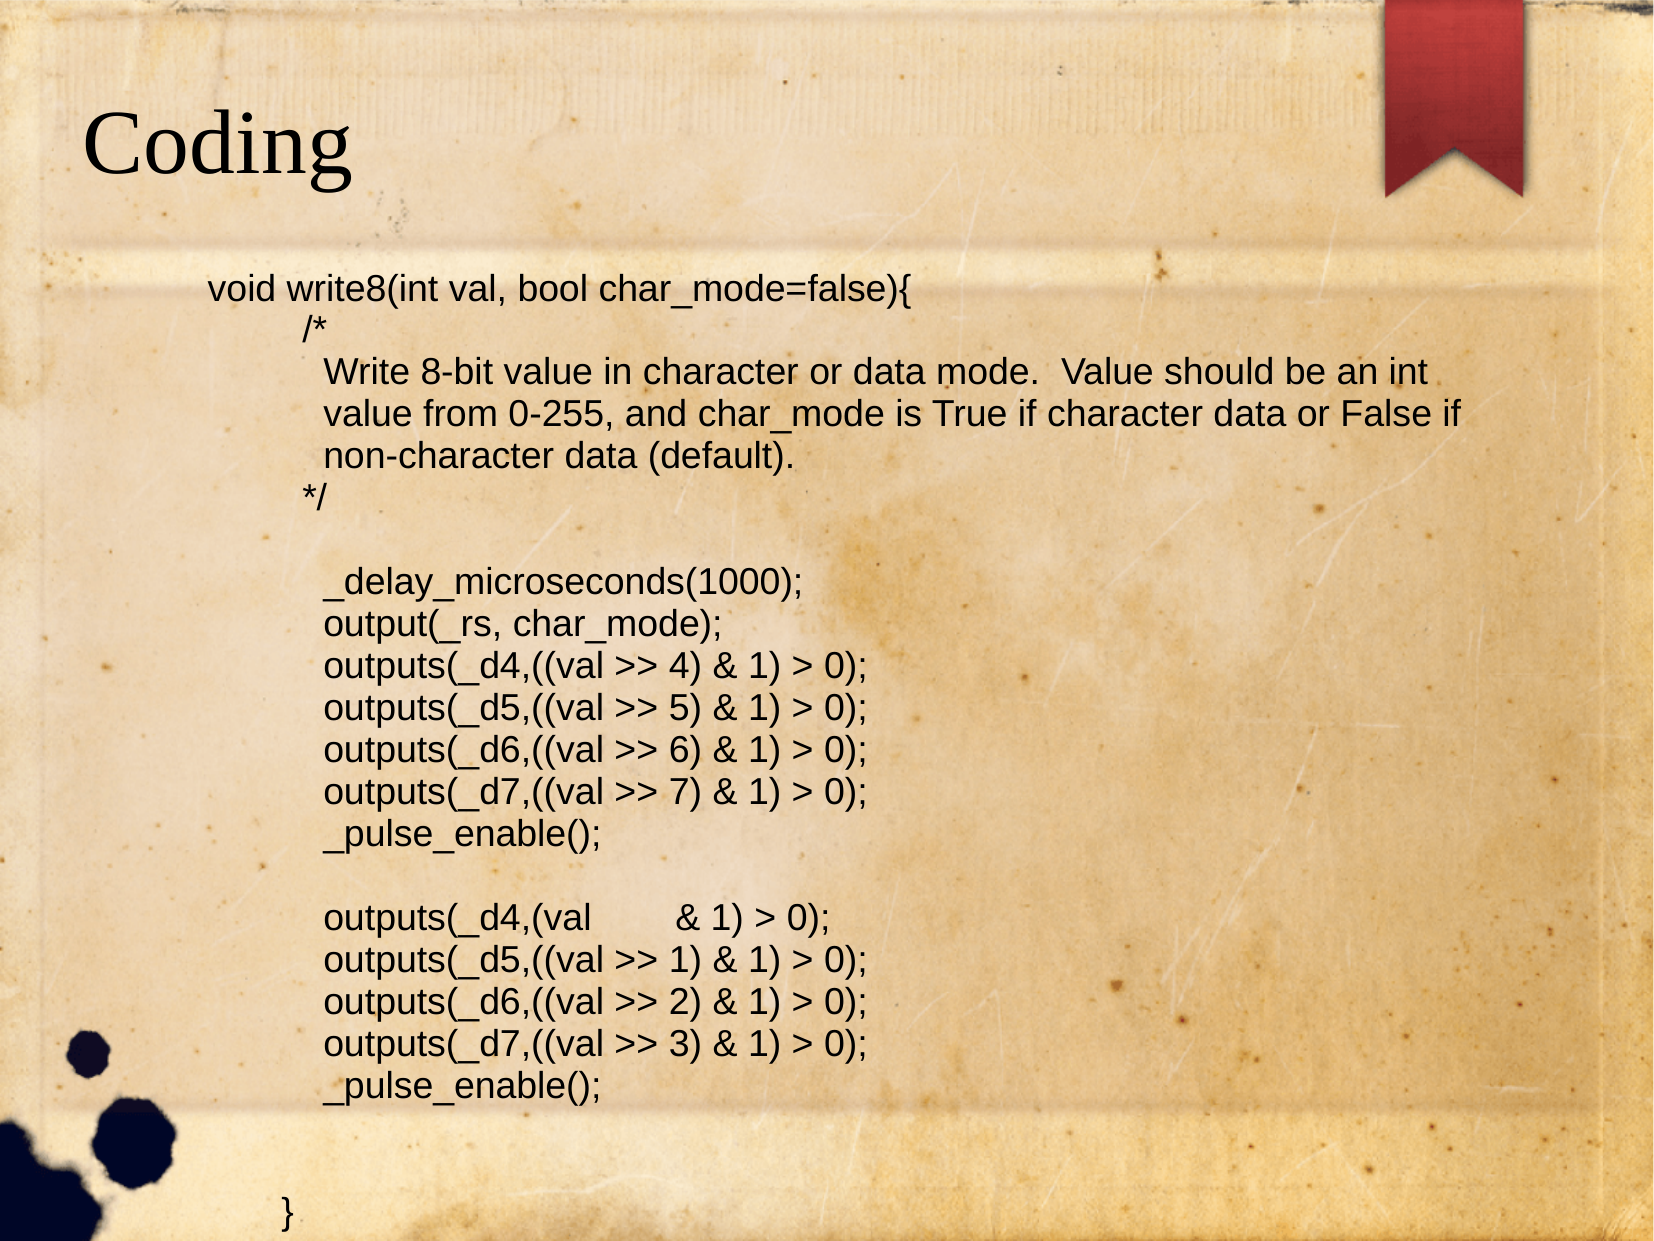

# Coding
 void write8(int val, bool char_mode=false){
 /*
 Write 8-bit value in character or data mode. Value should be an int
 value from 0-255, and char_mode is True if character data or False if
 non-character data (default).
 */
 _delay_microseconds(1000);
 output(_rs, char_mode);
 outputs(_d4,((val >> 4) & 1) > 0);
 outputs(_d5,((val >> 5) & 1) > 0);
 outputs(_d6,((val >> 6) & 1) > 0);
 outputs(_d7,((val >> 7) & 1) > 0);
 _pulse_enable();
 outputs(_d4,(val & 1) > 0);
 outputs(_d5,((val >> 1) & 1) > 0);
 outputs(_d6,((val >> 2) & 1) > 0);
 outputs(_d7,((val >> 3) & 1) > 0);
 _pulse_enable();
 }